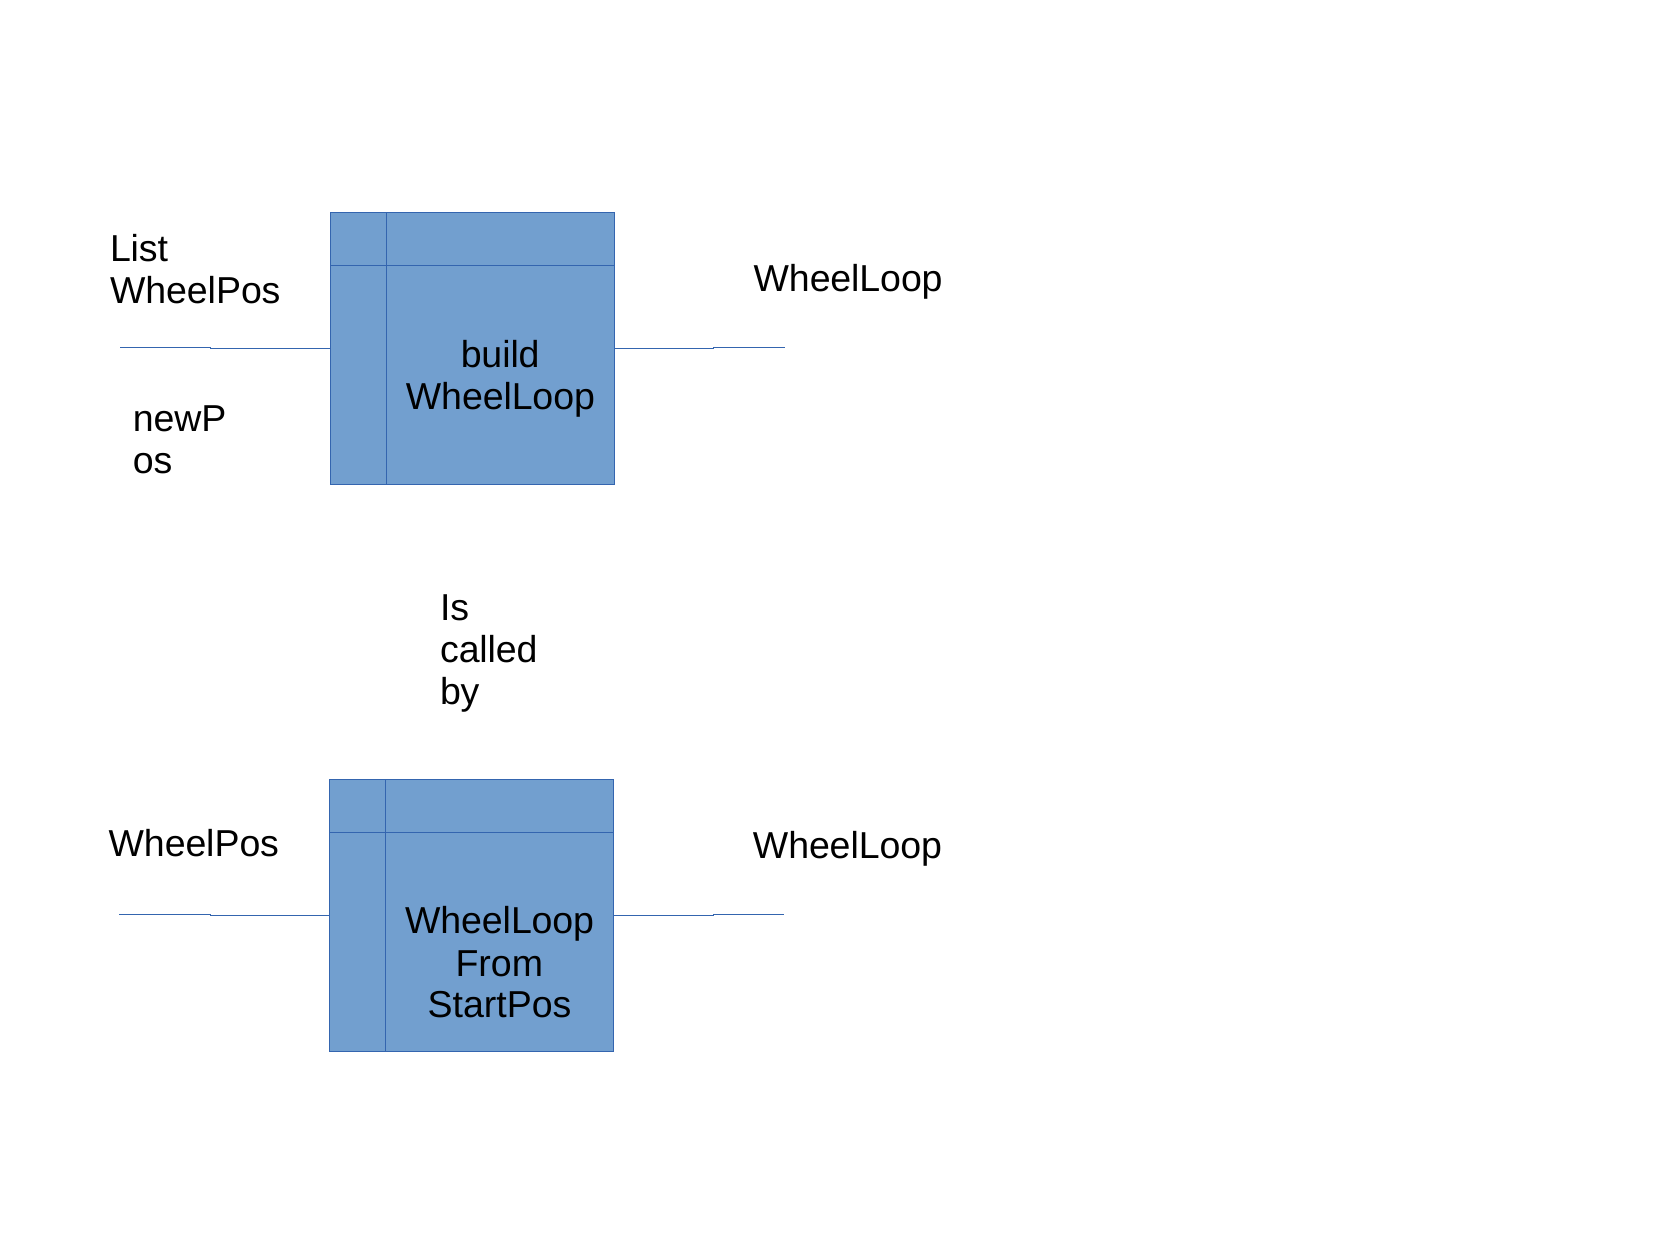

build
WheelLoop
List
WheelPos
WheelLoop
newPos
Is called by
WheelLoop
From
StartPos
WheelPos
WheelLoop